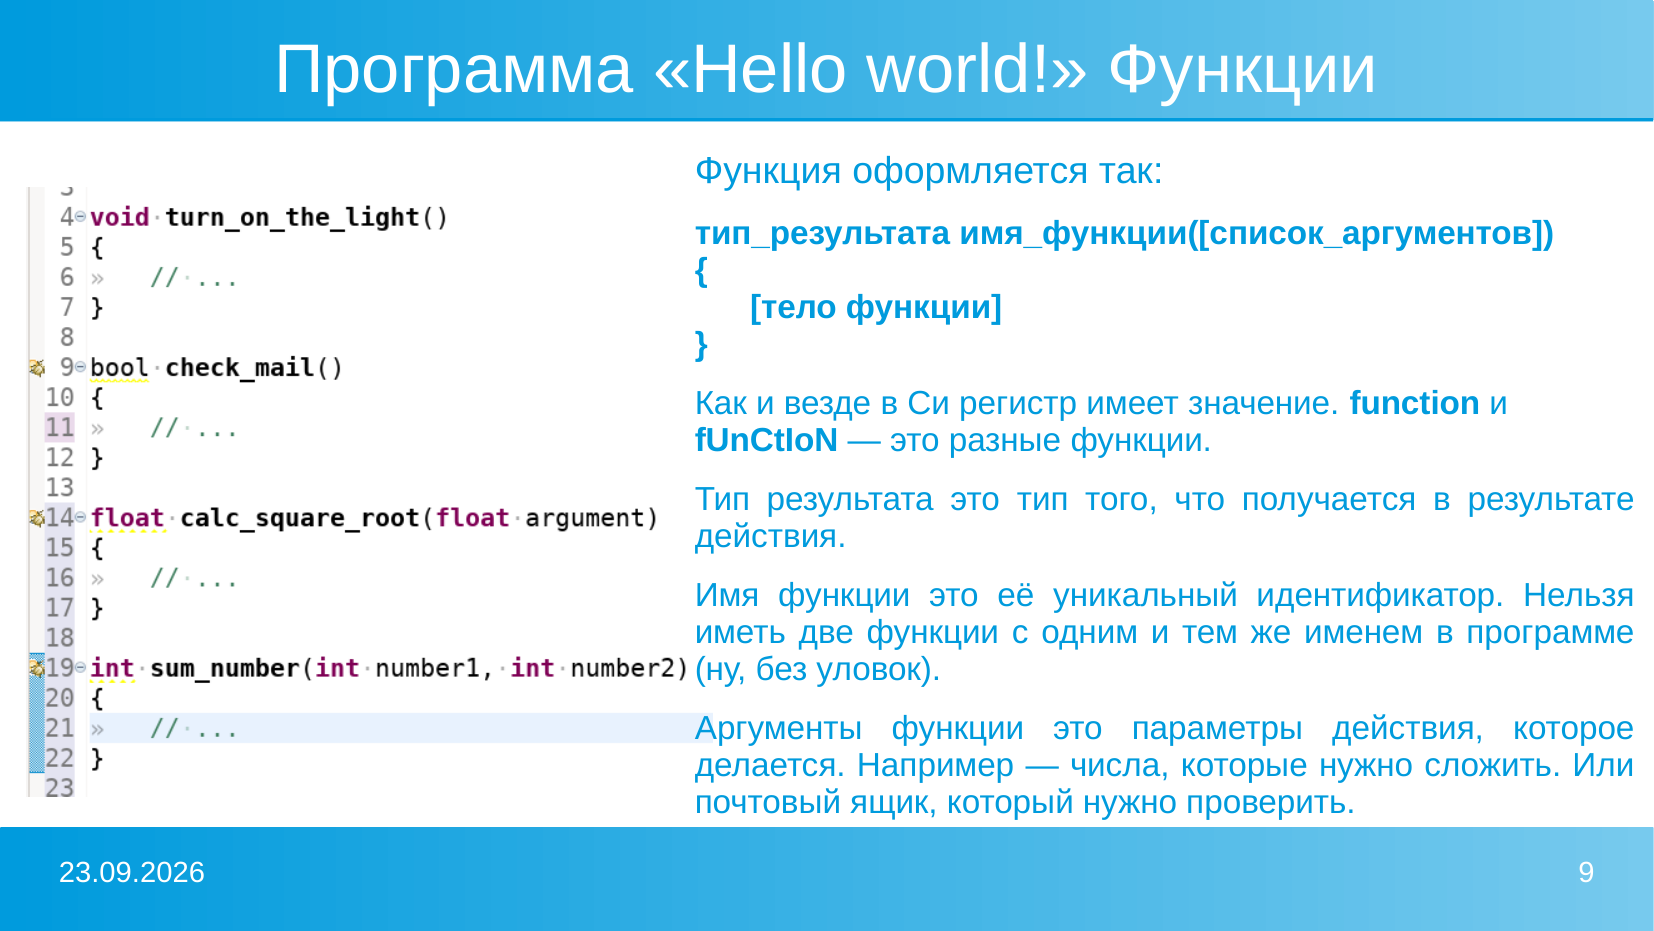

# Программа «Hello world!» Функции
Функция оформляется так:
тип_результата имя_функции([список_аргументов])
{
 [тело функции]
}
Как и везде в Си регистр имеет значение. function и fUnCtIoN — это разные функции.
Тип результата это тип того, что получается в результате действия.
Имя функции это её уникальный идентификатор. Нельзя иметь две функции с одним и тем же именем в программе (ну, без уловок).
Аргументы функции это параметры действия, которое делается. Например — числа, которые нужно сложить. Или почтовый ящик, который нужно проверить.
9